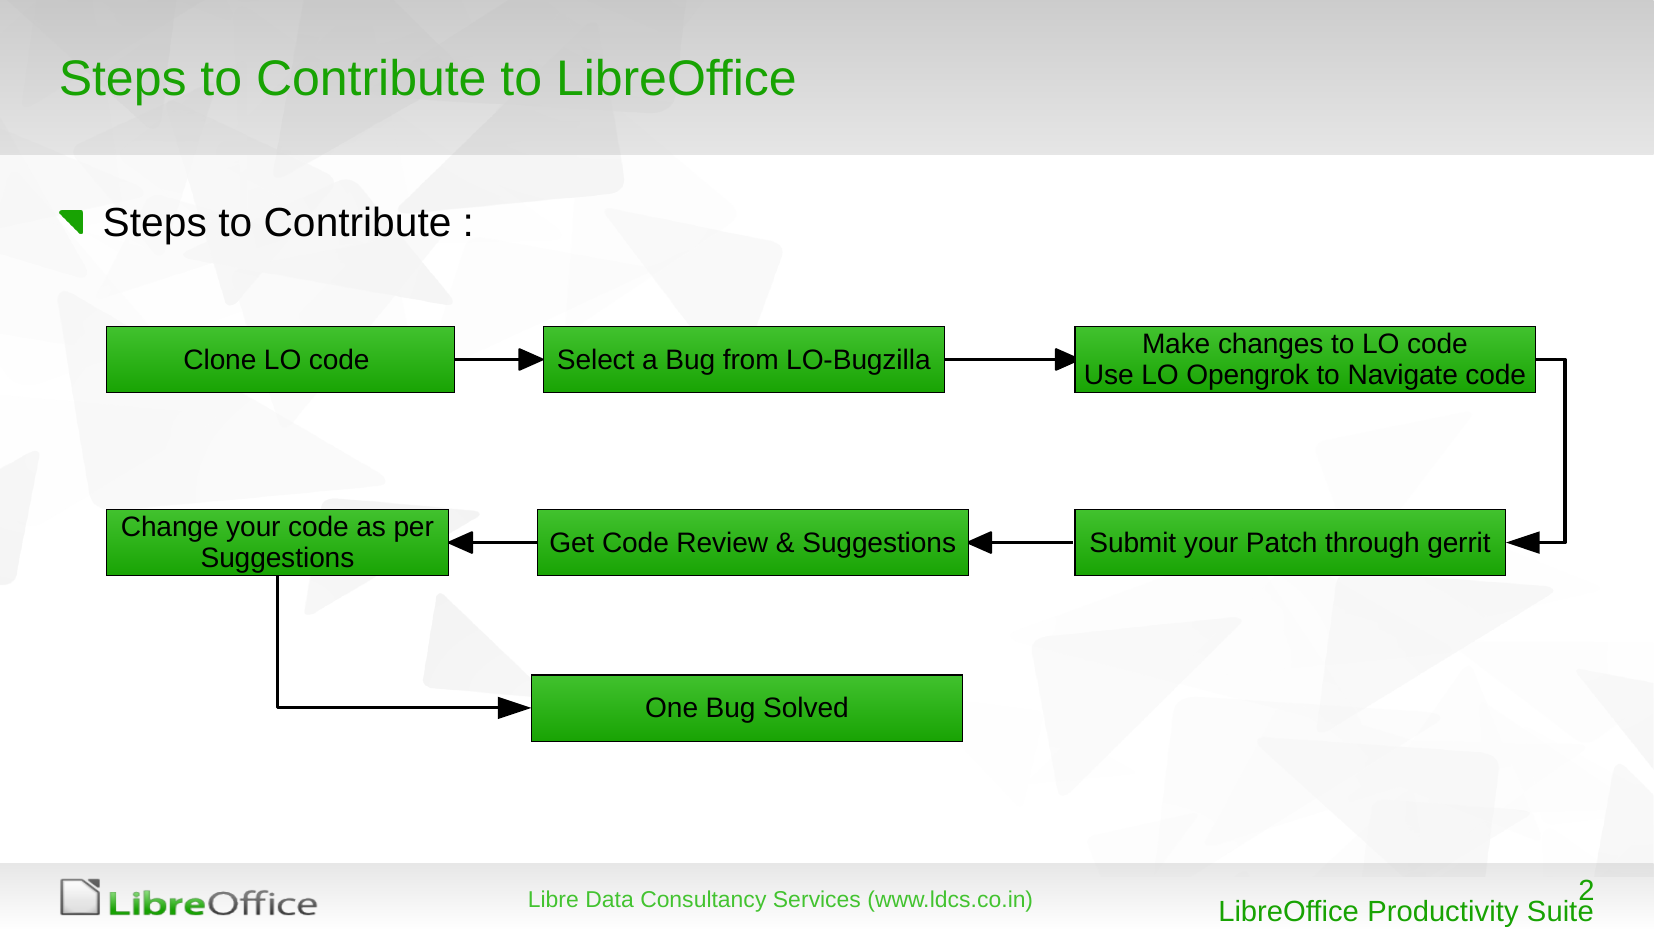

# Steps to Contribute to LibreOffice
Steps to Contribute :
Clone LO code
Select a Bug from LO-Bugzilla
Make changes to LO code
Use LO Opengrok to Navigate code
Change your code as per
Suggestions
Get Code Review & Suggestions
Submit your Patch through gerrit
One Bug Solved
2
| Libre Data Consultancy Services (www.ldcs.co.in) |
| --- |
LibreOffice Productivity Suite